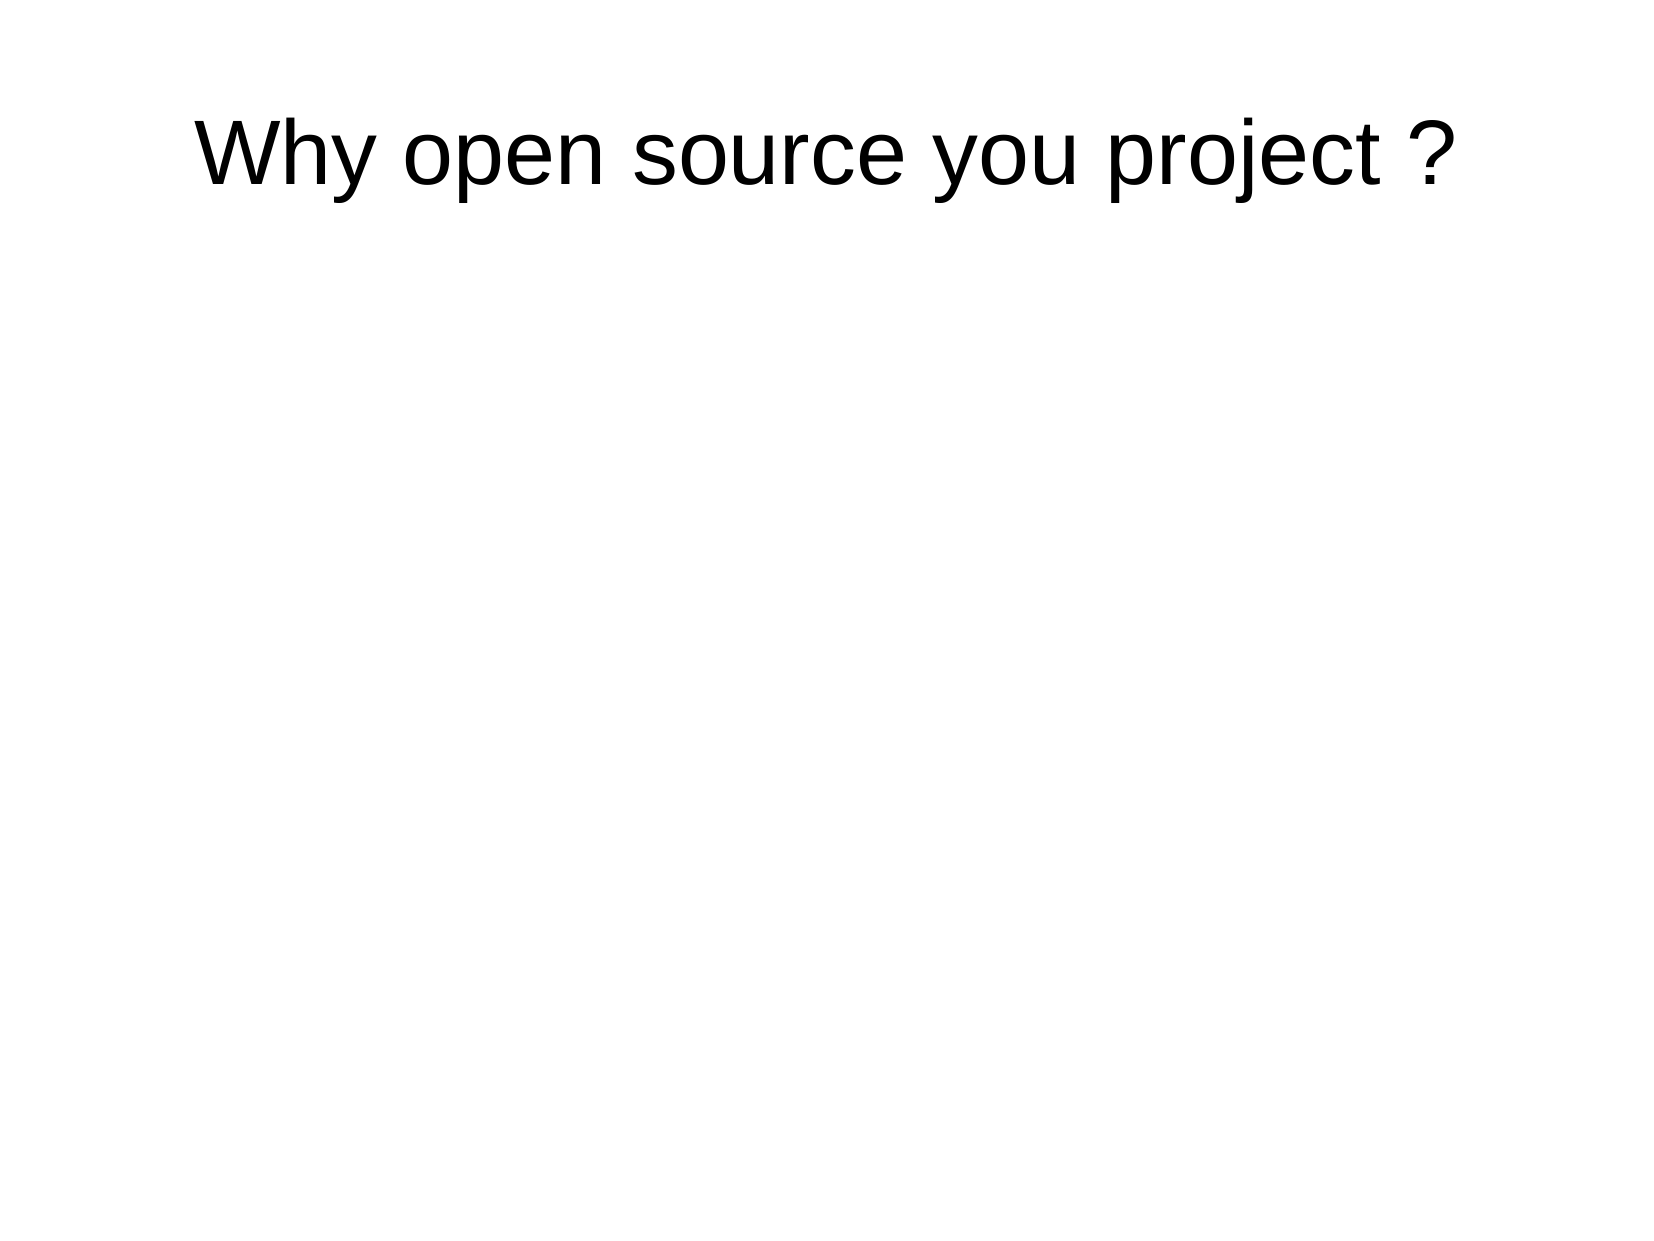

# Why open source you project ?